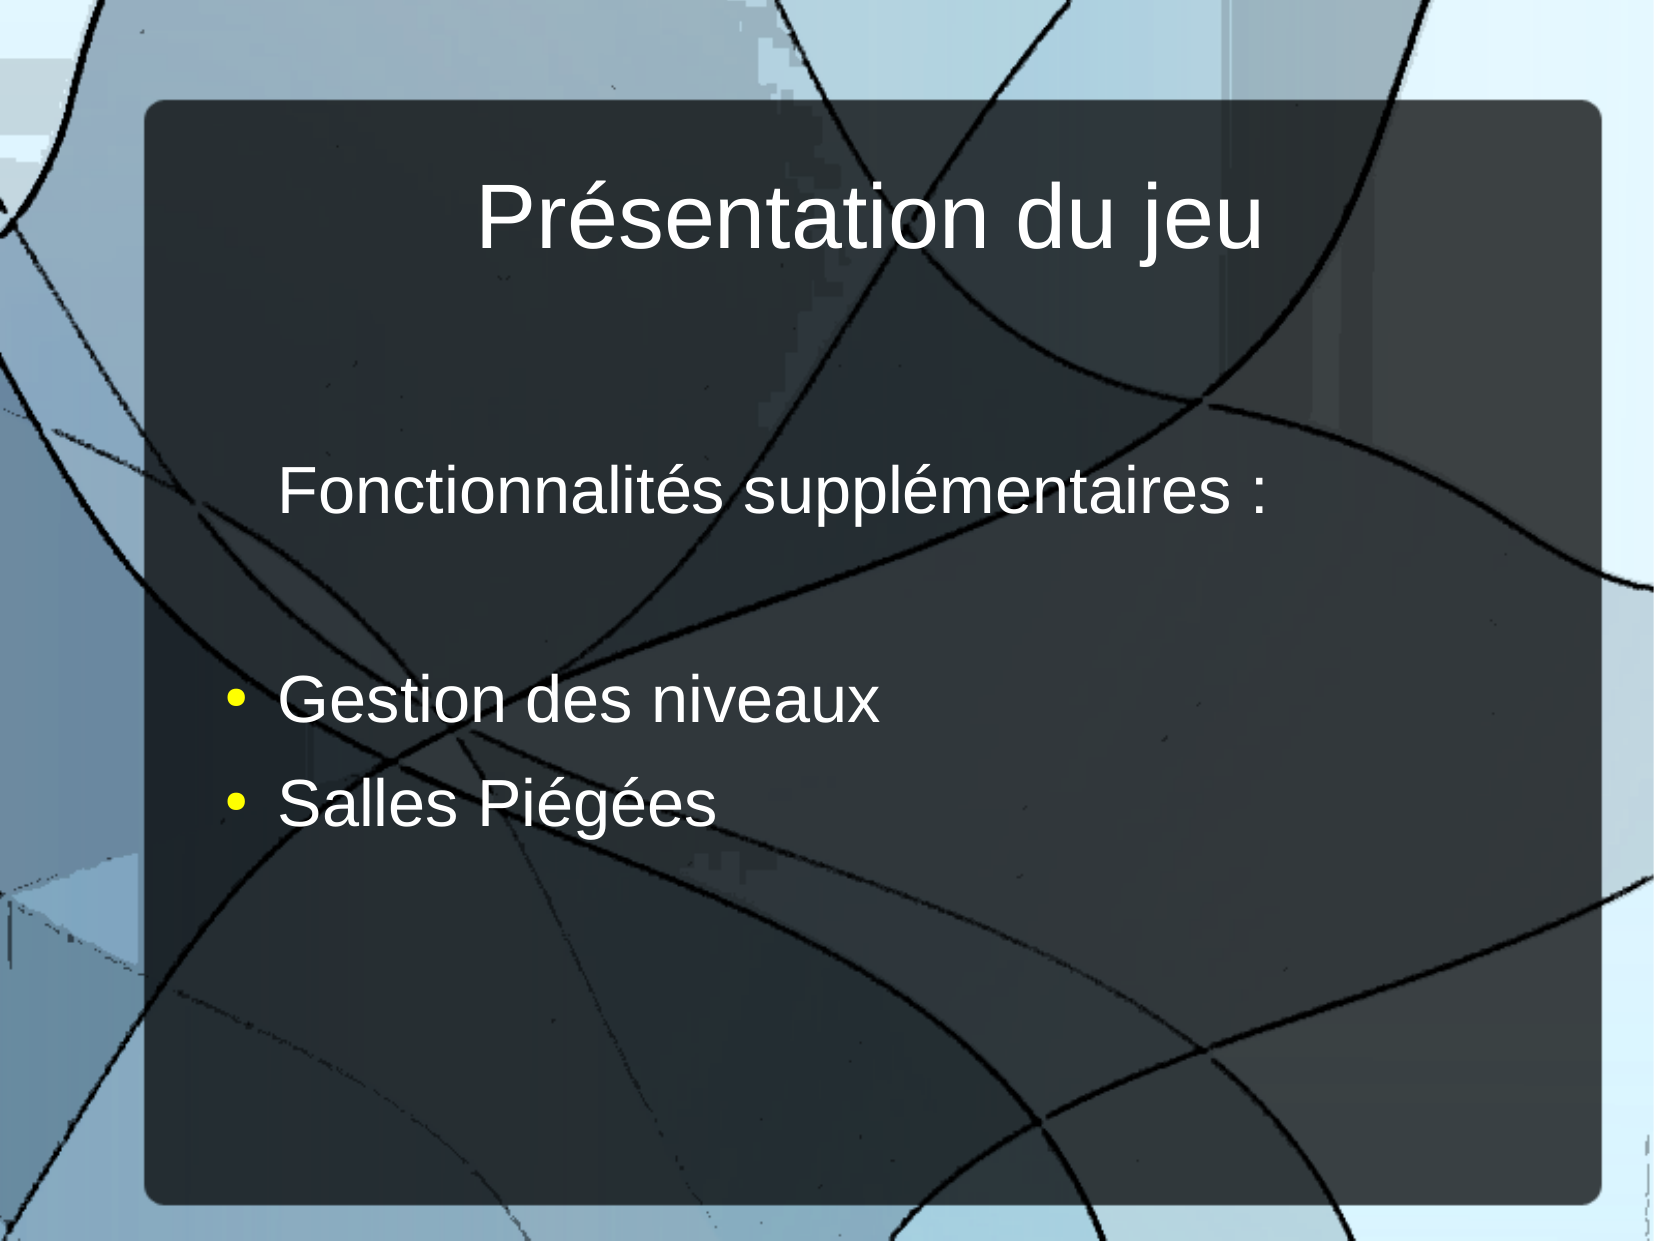

# Présentation du jeu
Fonctionnalités supplémentaires :
Gestion des niveaux
Salles Piégées